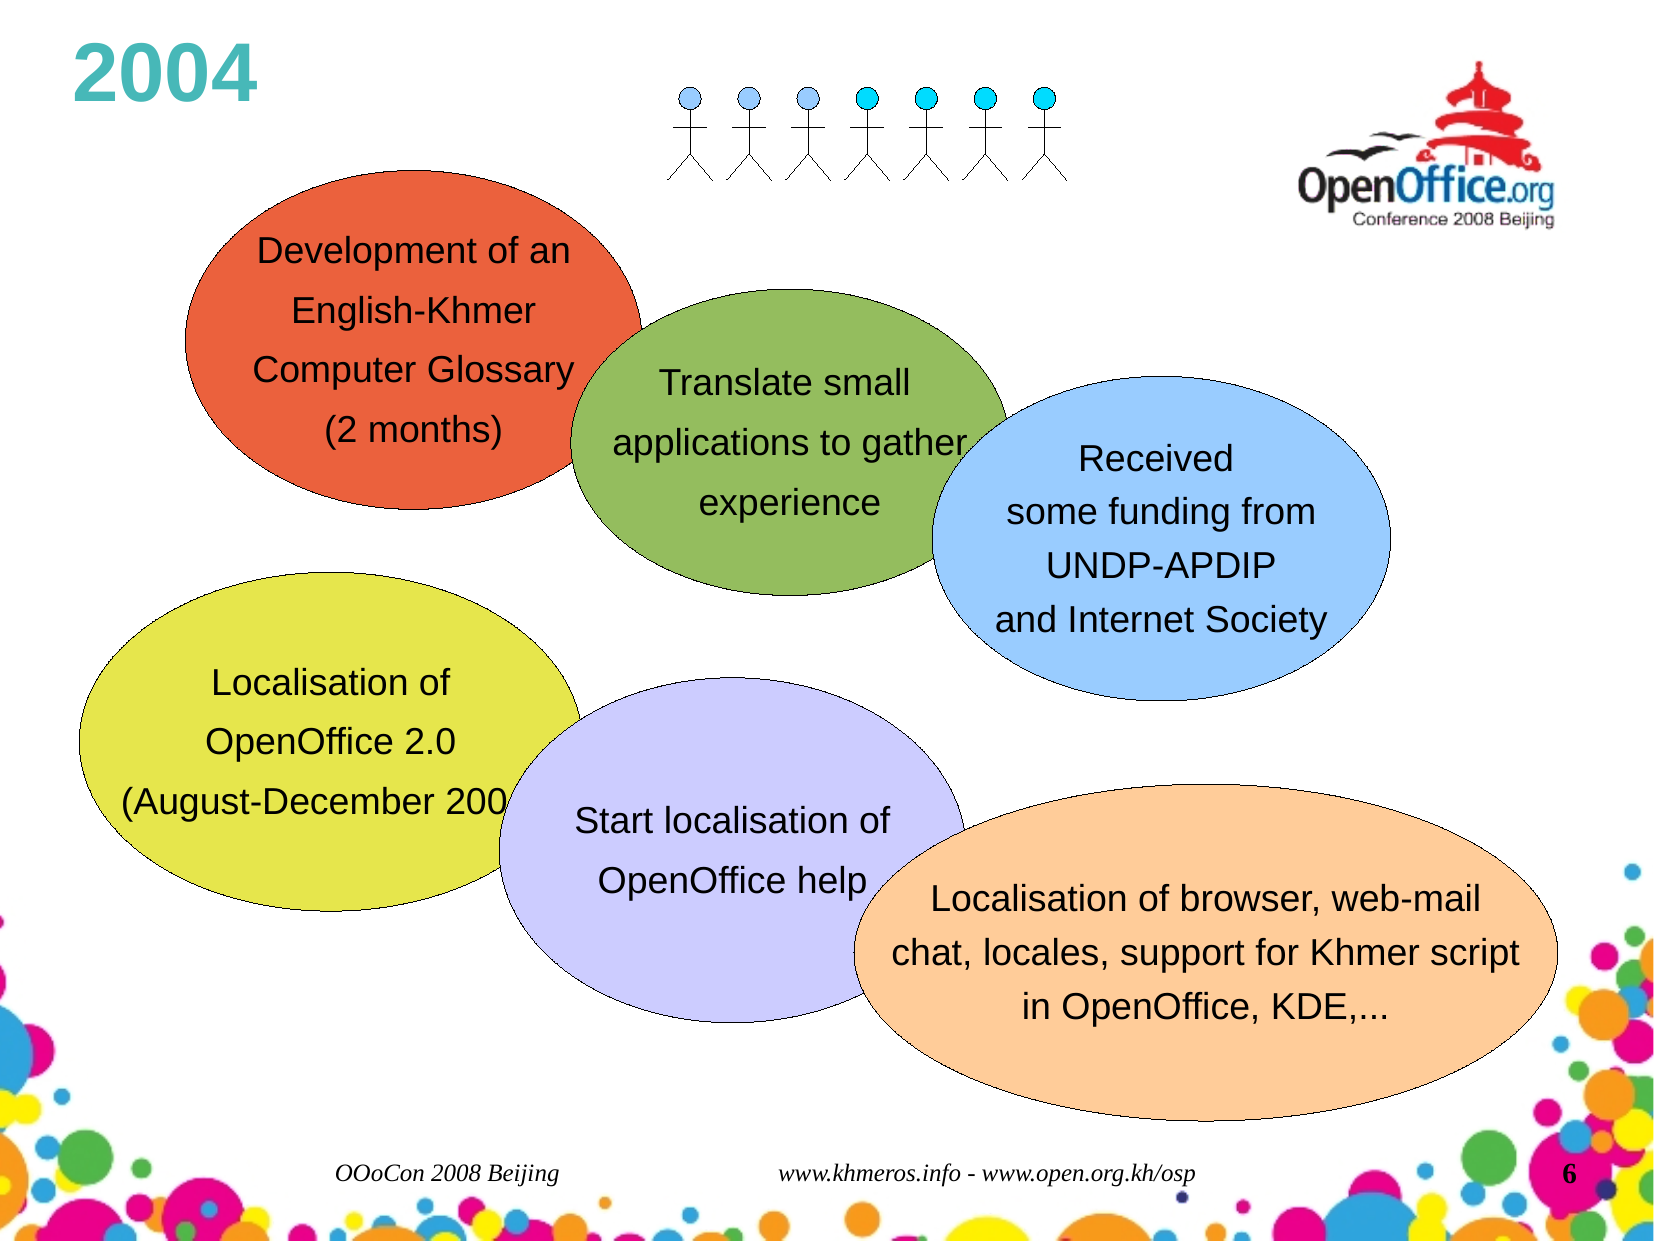

2004
Development of an
English-Khmer
Computer Glossary
(2 months)
Translate small
applications to gather
experience
Received
some funding from
UNDP-APDIP
and Internet Society
Localisation of
OpenOffice 2.0
(August-December 2004)
Start localisation of
OpenOffice help
Localisation of browser, web-mail
chat, locales, support for Khmer script
in OpenOffice, KDE,...
6
OOoCon 2008 Beijing www.khmeros.info - www.open.org.kh/osp